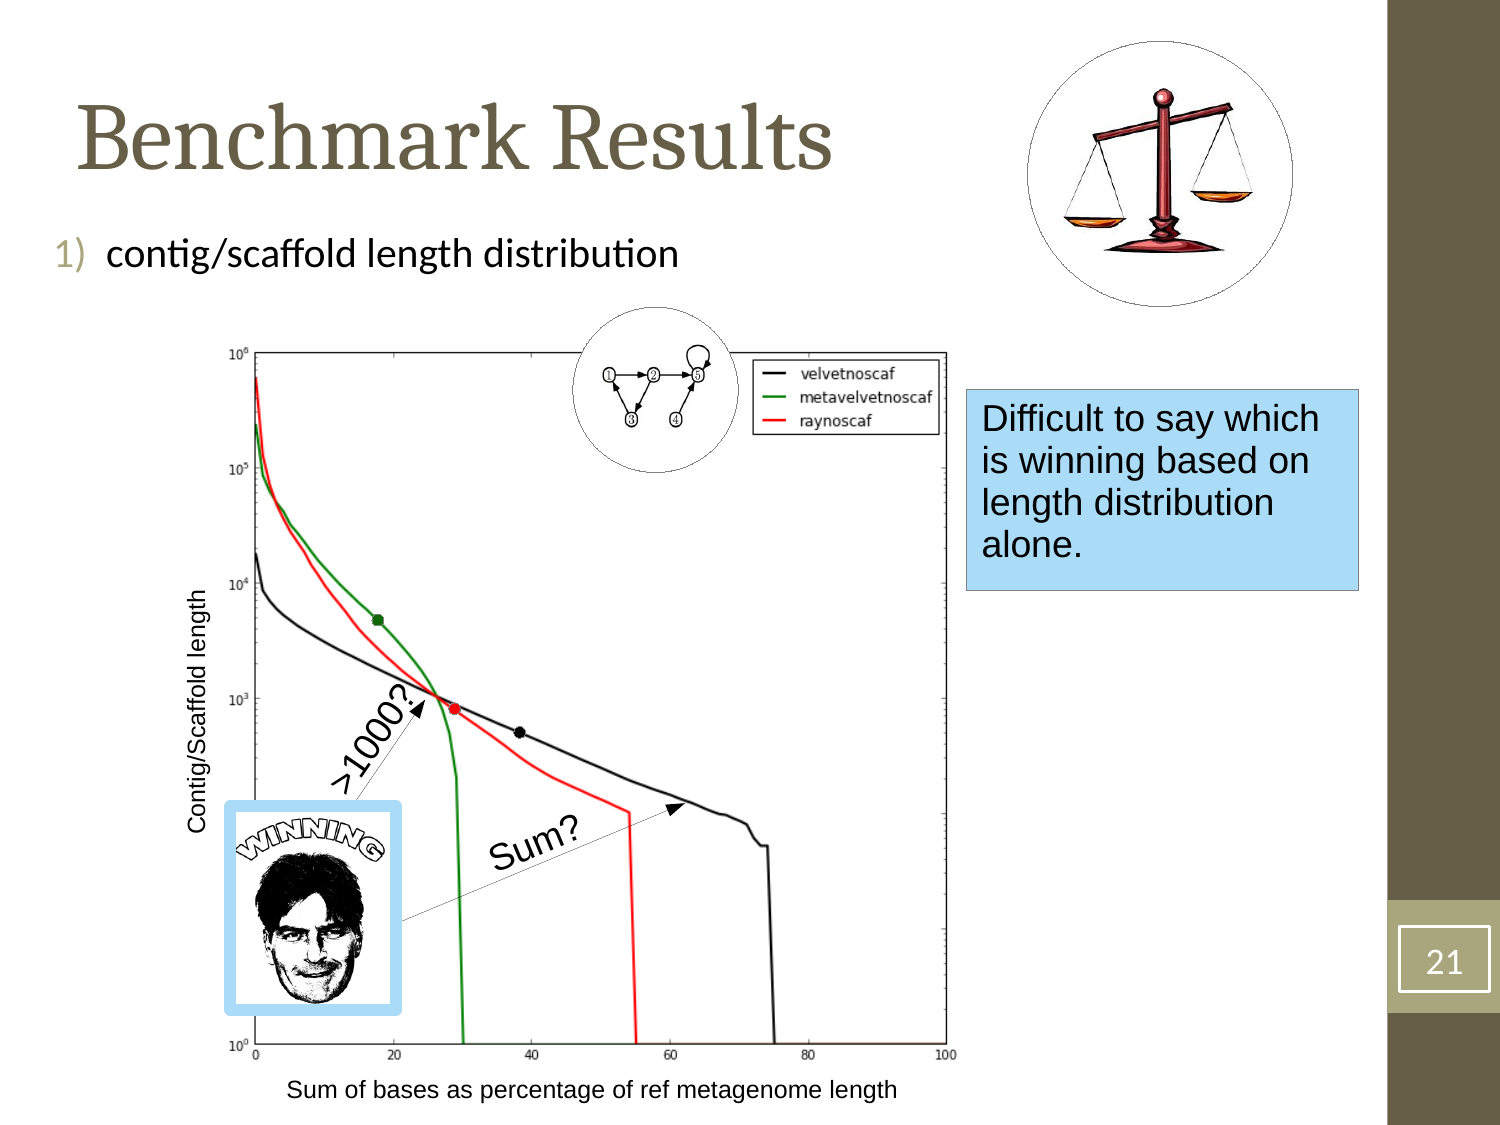

# Benchmark Results
contig/scaffold length distribution
Difficult to say which is winning based on length distribution alone.
Contig/Scaffold length
>1000?
Sum?
21
Sum of bases as percentage of ref metagenome length